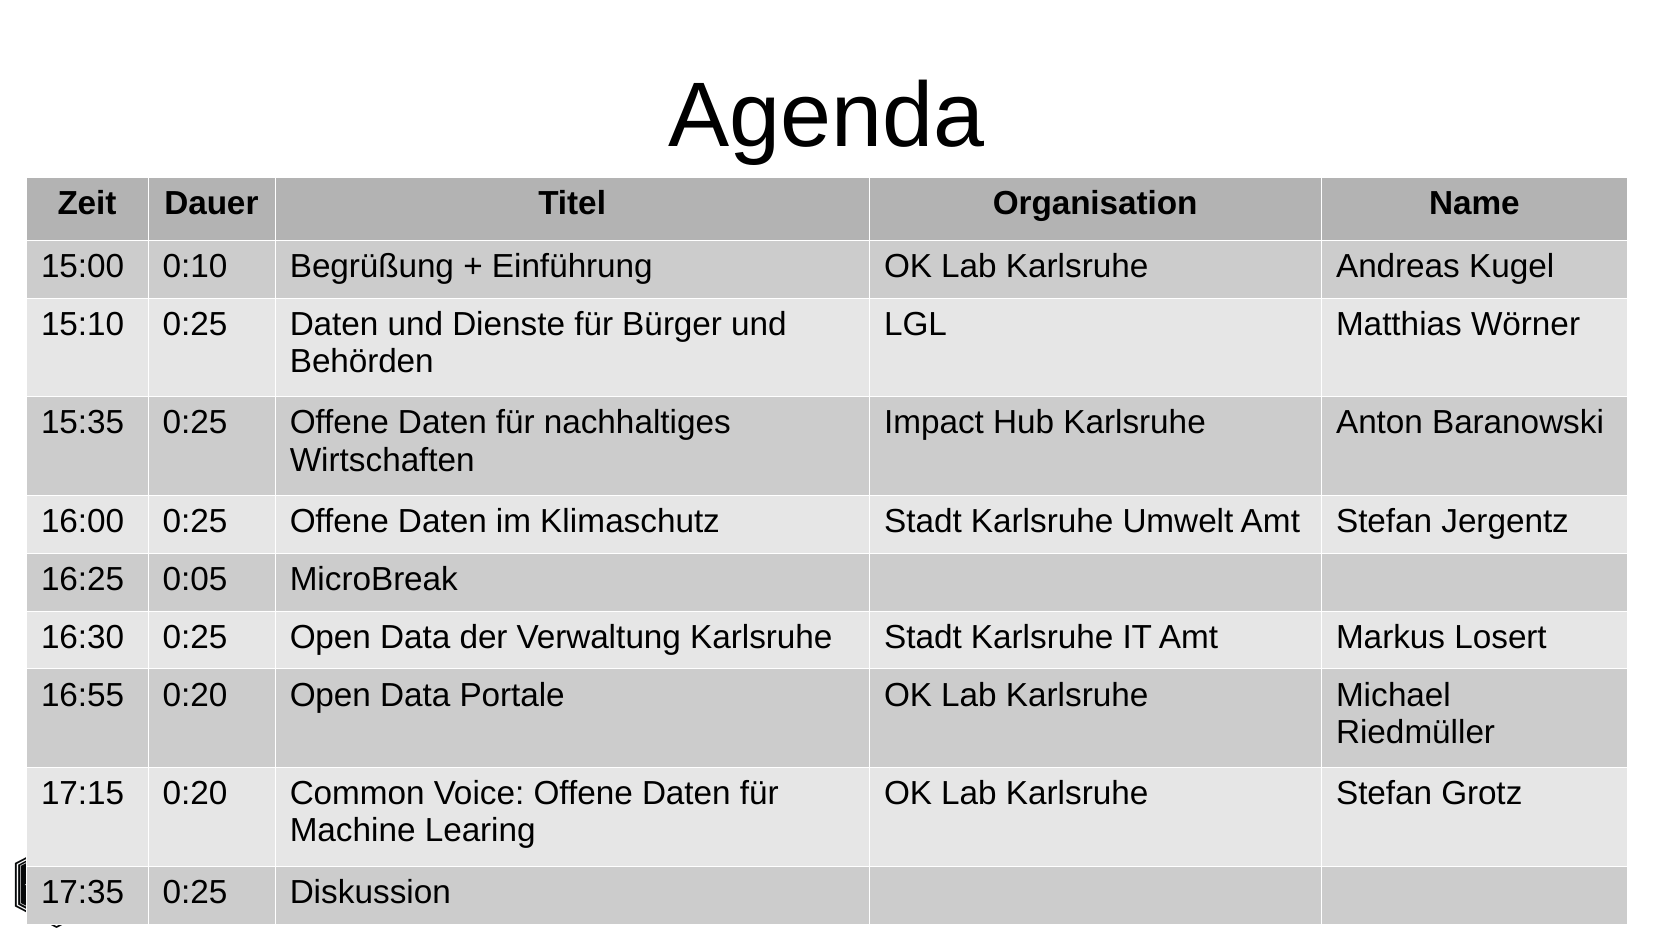

# Agenda
| Zeit | Dauer | Titel | Organisation | Name |
| --- | --- | --- | --- | --- |
| 15:00 | 0:10 | Begrüßung + Einführung | OK Lab Karlsruhe | Andreas Kugel |
| 15:10 | 0:25 | Daten und Dienste für Bürger und Behörden | LGL | Matthias Wörner |
| 15:35 | 0:25 | Offene Daten für nachhaltiges Wirtschaften | Impact Hub Karlsruhe | Anton Baranowski |
| 16:00 | 0:25 | Offene Daten im Klimaschutz | Stadt Karlsruhe Umwelt Amt | Stefan Jergentz |
| 16:25 | 0:05 | MicroBreak | | |
| 16:30 | 0:25 | Open Data der Verwaltung Karlsruhe | Stadt Karlsruhe IT Amt | Markus Losert |
| 16:55 | 0:20 | Open Data Portale | OK Lab Karlsruhe | Michael Riedmüller |
| 17:15 | 0:20 | Common Voice: Offene Daten für Machine Learing | OK Lab Karlsruhe | Stefan Grotz |
| 17:35 | 0:25 | Diskussion | | |